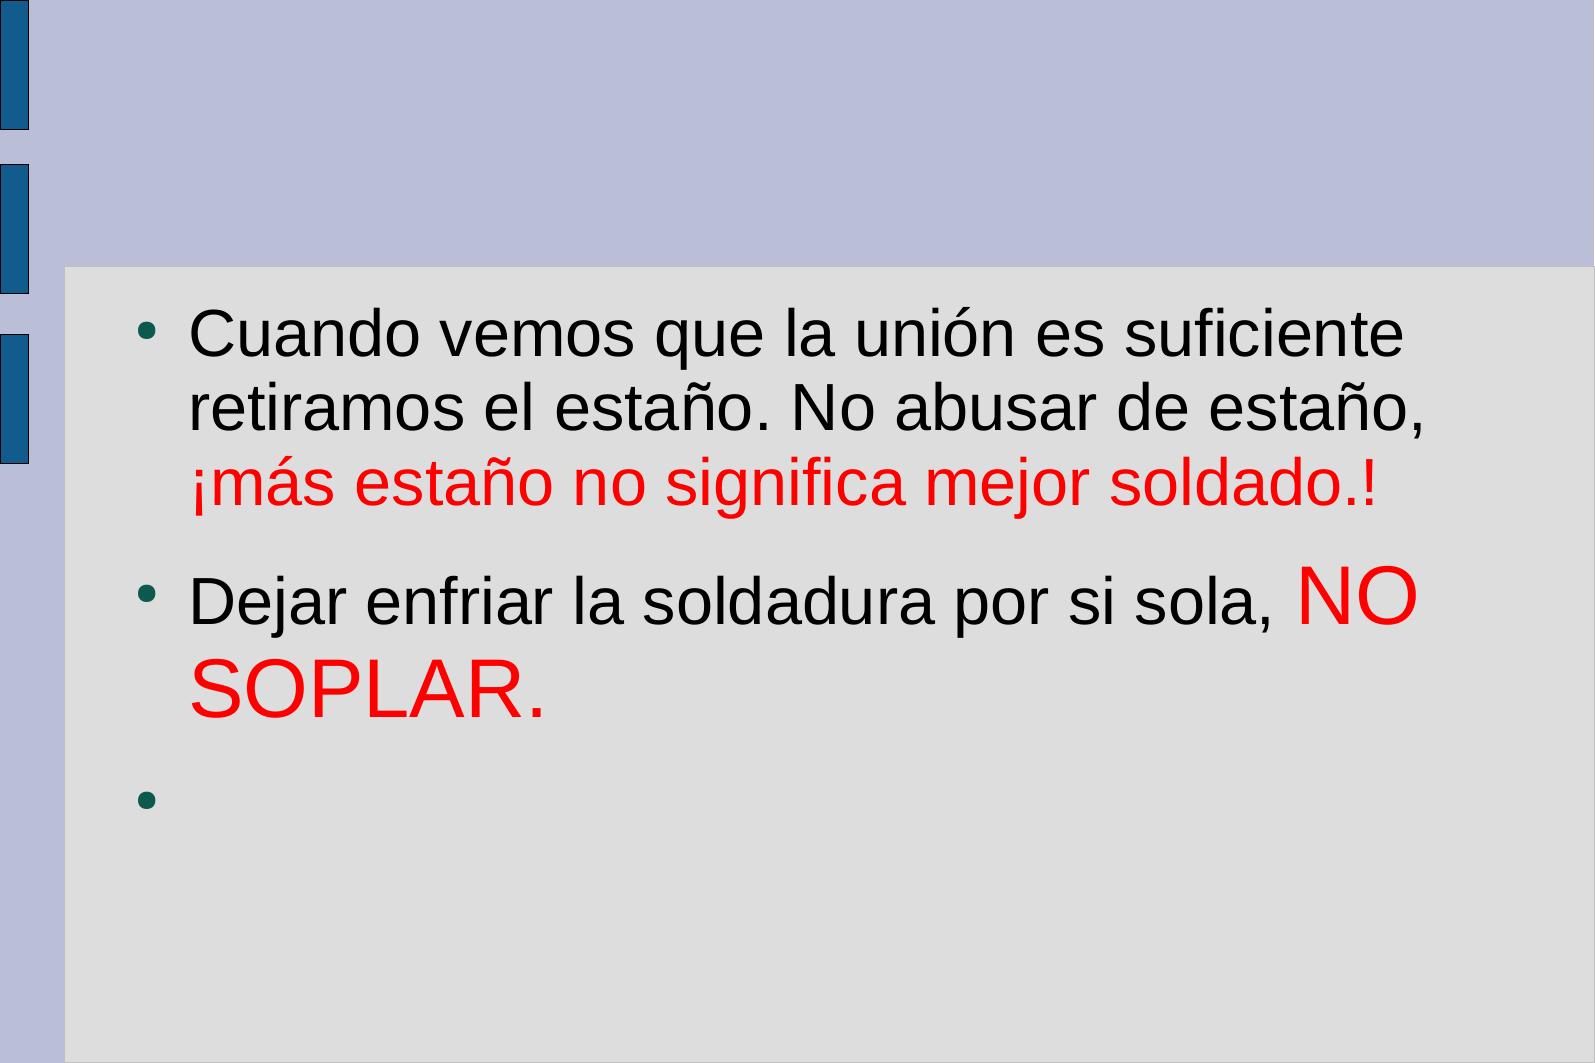

#
Cuando vemos que la unión es suficiente retiramos el estaño. No abusar de estaño, ¡más estaño no significa mejor soldado.!
Dejar enfriar la soldadura por si sola, NO SOPLAR.